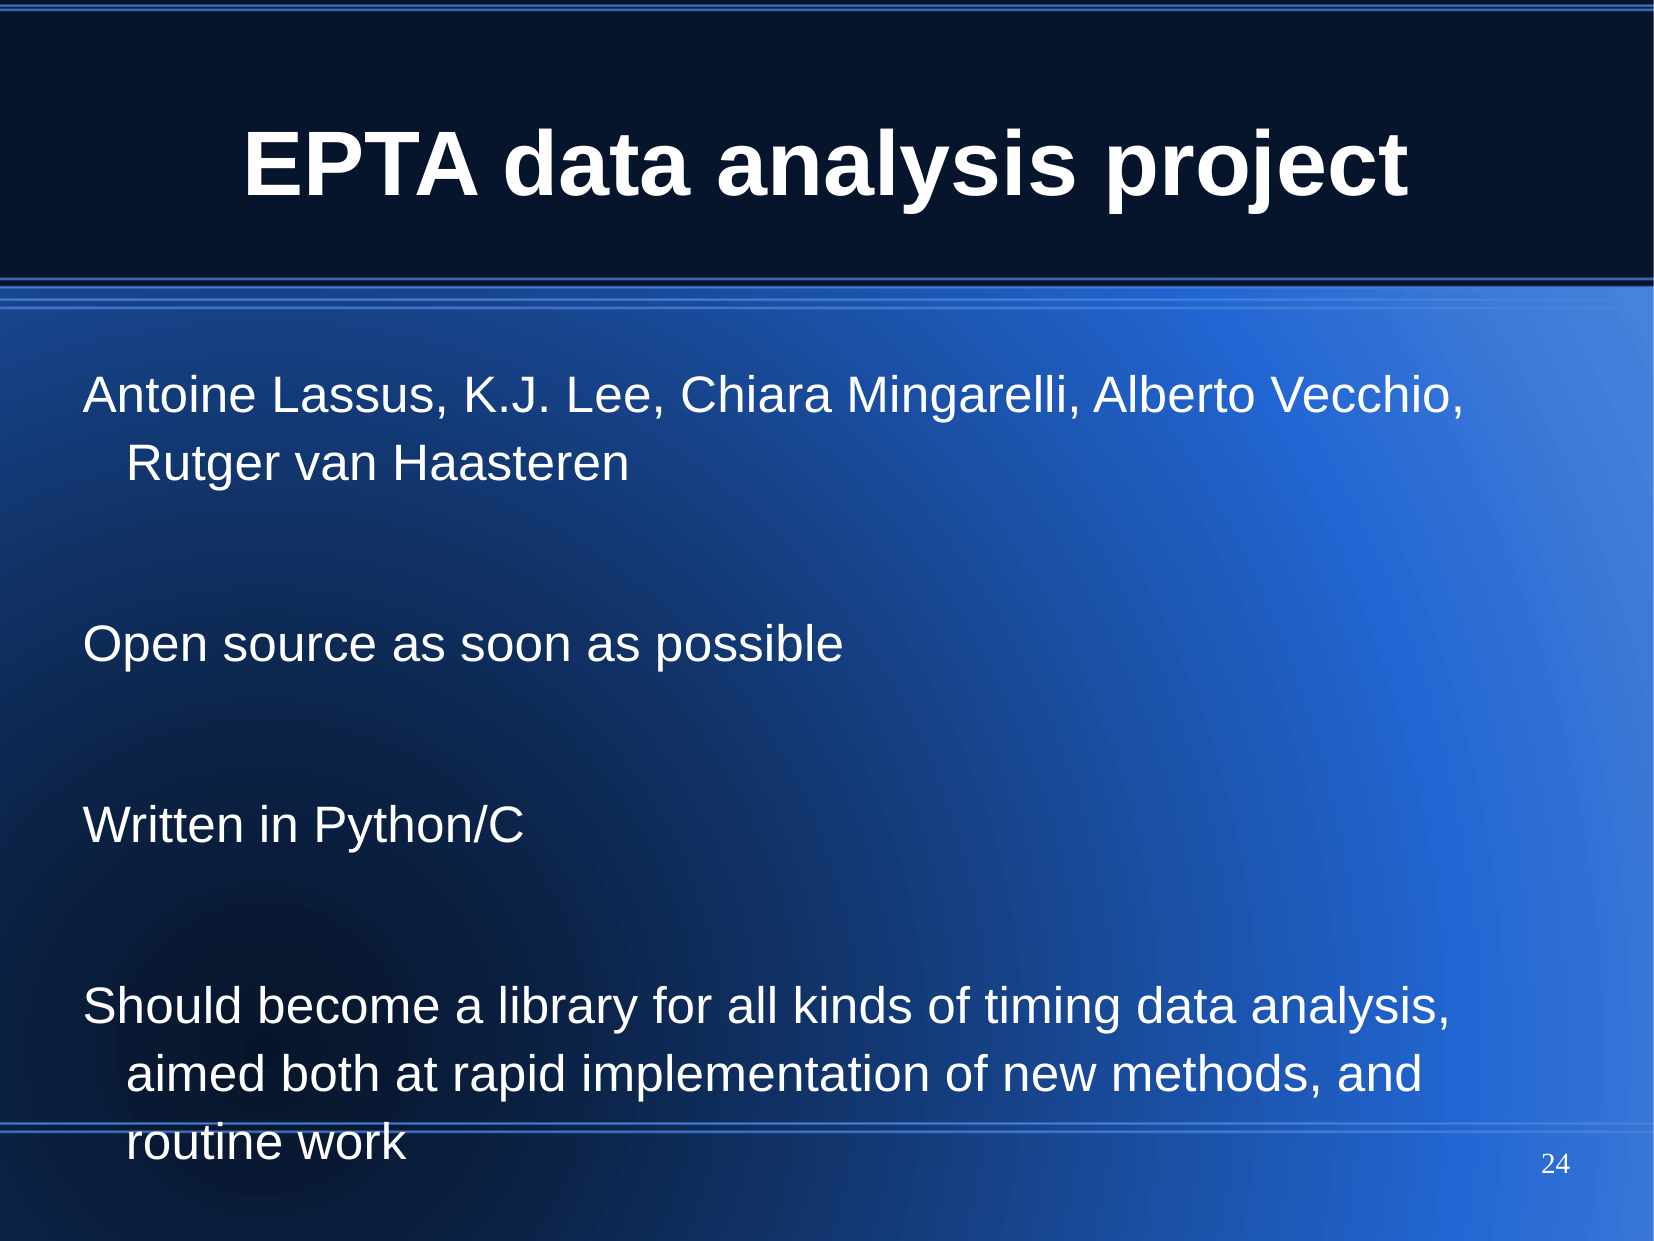

# EPTA data analysis project
Antoine Lassus, K.J. Lee, Chiara Mingarelli, Alberto Vecchio, Rutger van Haasteren
Open source as soon as possible
Written in Python/C
Should become a library for all kinds of timing data analysis, aimed both at rapid implementation of new methods, and routine work
24